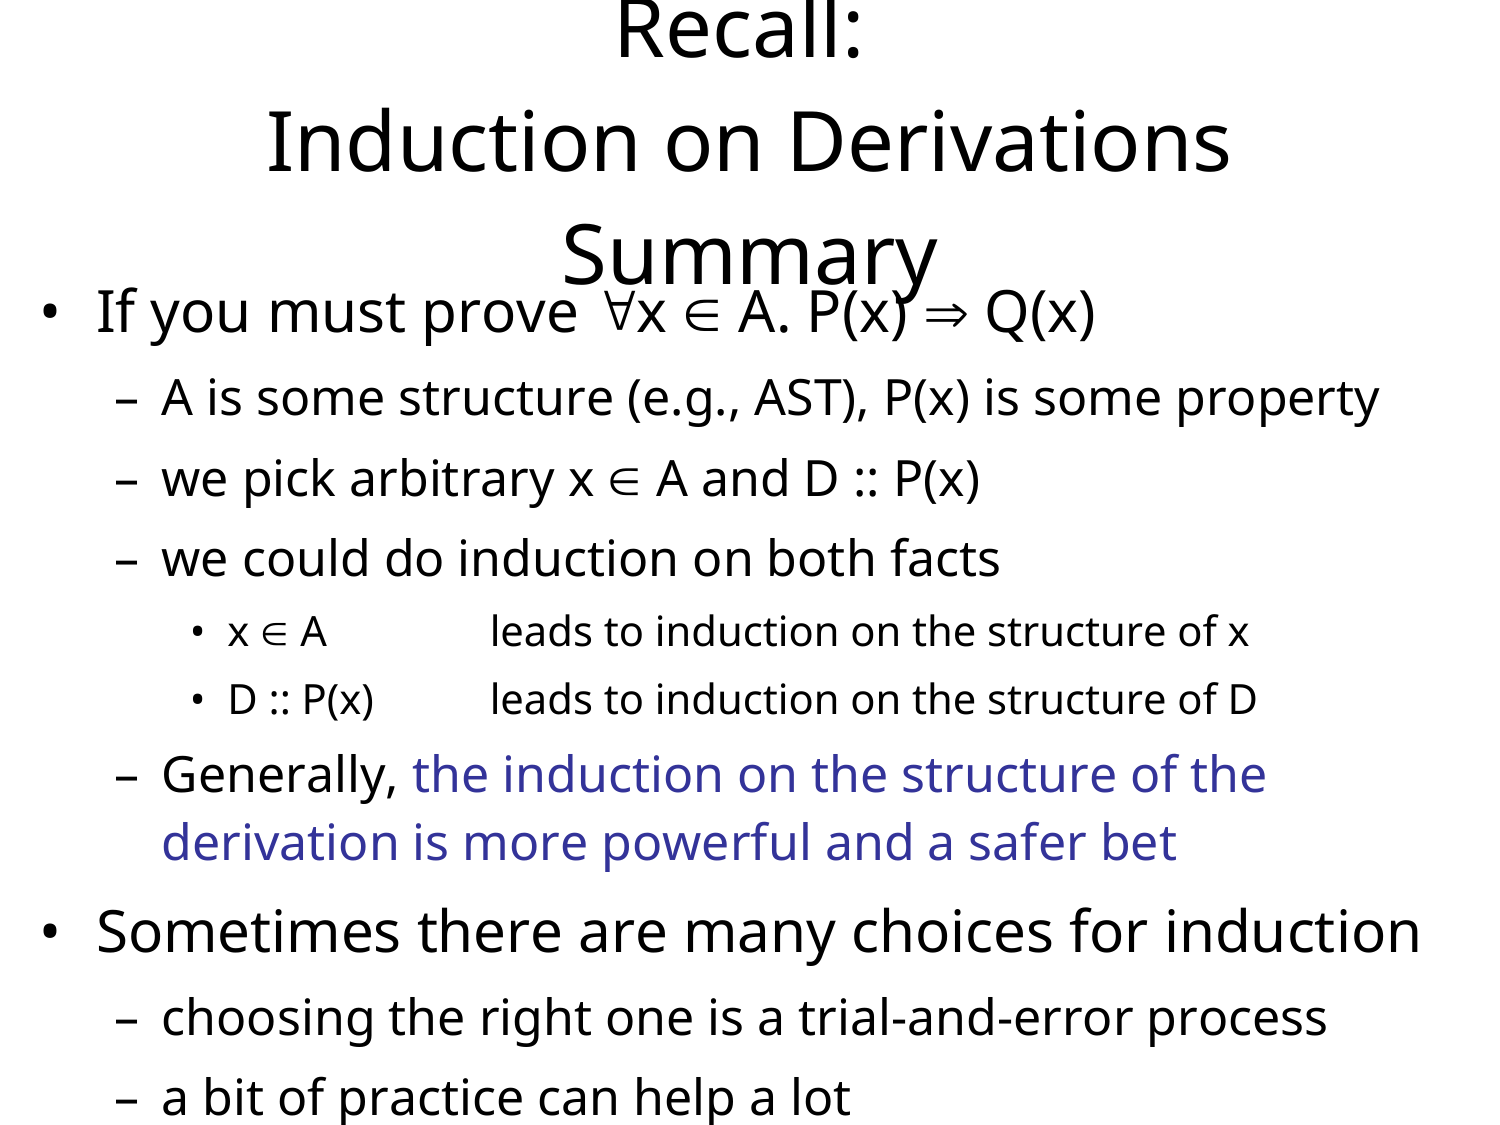

# Recall: Induction on Derivations Summary
If you must prove x  A. P(x)  Q(x)
A is some structure (e.g., AST), P(x) is some property
we pick arbitrary x  A and D :: P(x)
we could do induction on both facts
x  A 	leads to induction on the structure of x
D :: P(x)	leads to induction on the structure of D
Generally, the induction on the structure of the derivation is more powerful and a safer bet
Sometimes there are many choices for induction
choosing the right one is a trial-and-error process
a bit of practice can help a lot